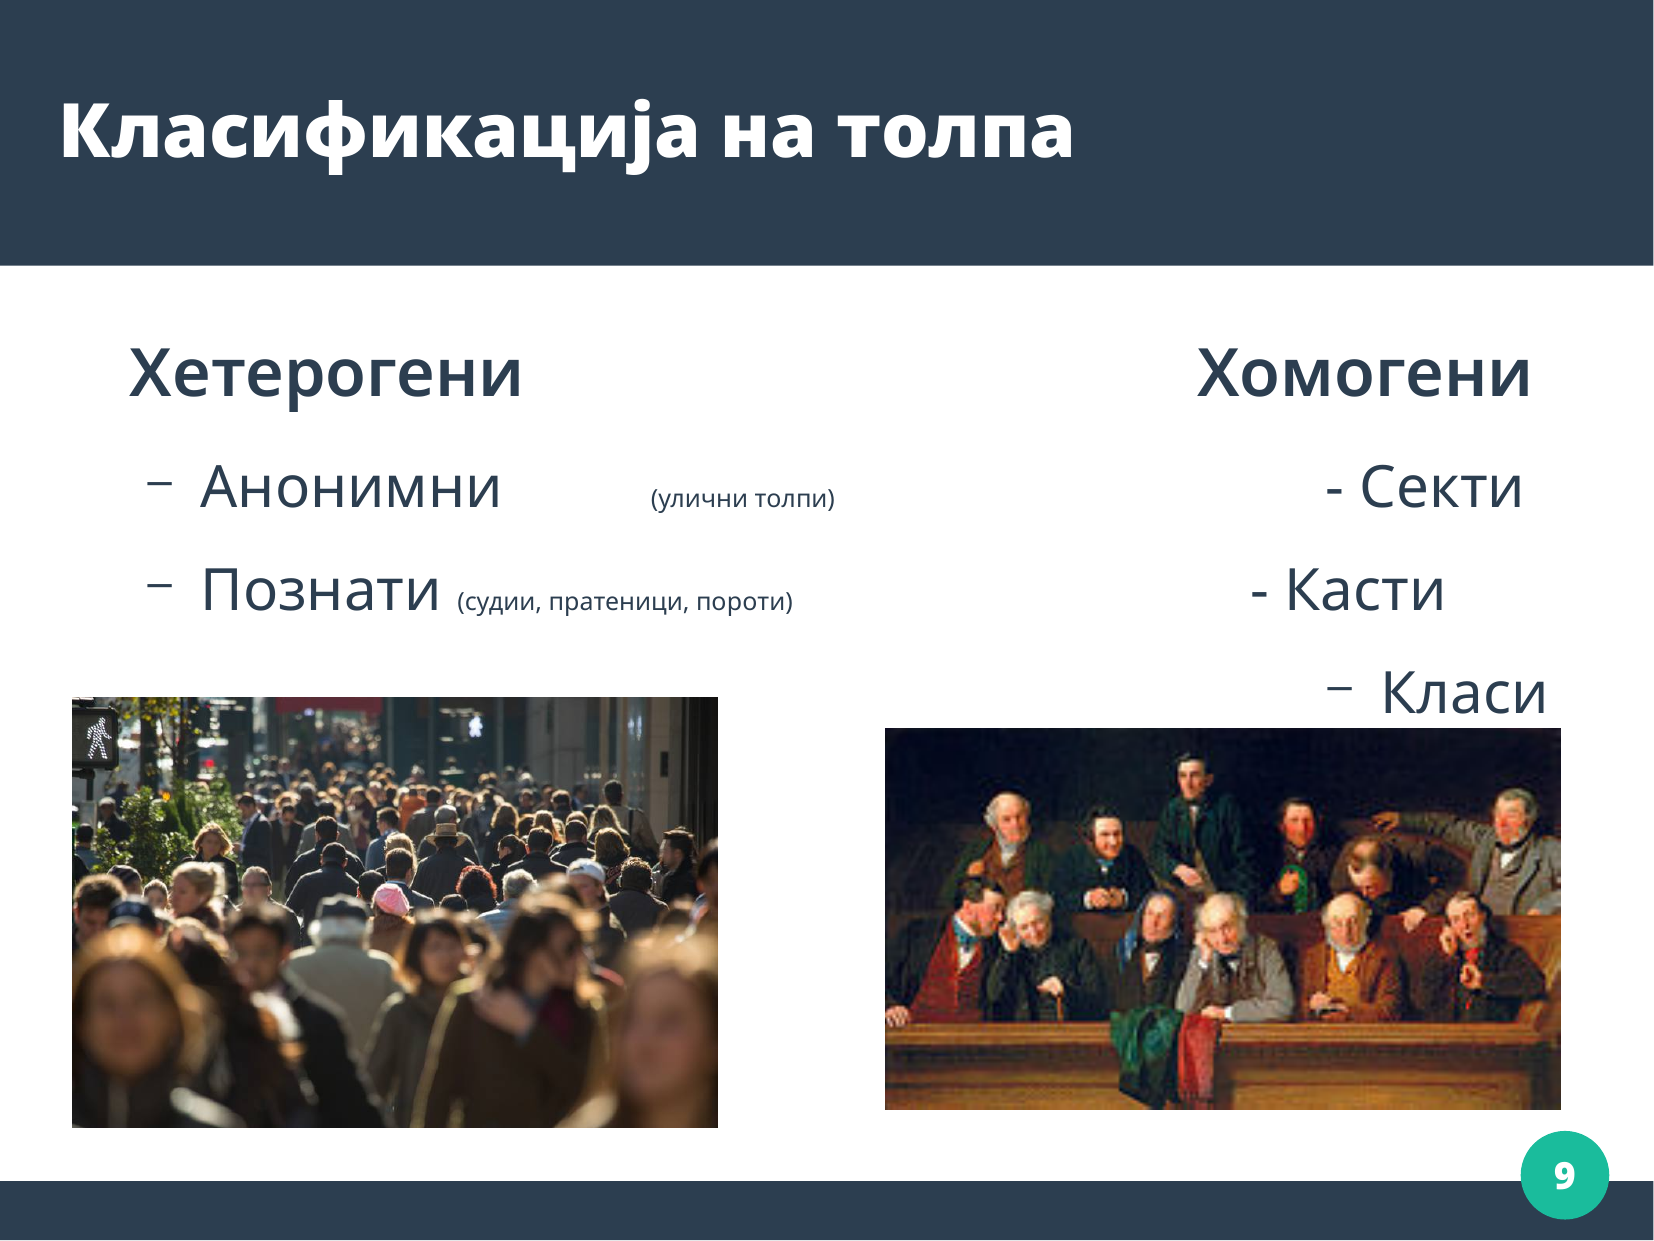

# Класификација на толпа
Хетерогени									 Хомогени
Анонимни 		(улични толпи)							- Секти
Познати (судии, пратеници, пороти)							- Касти
Класи
9